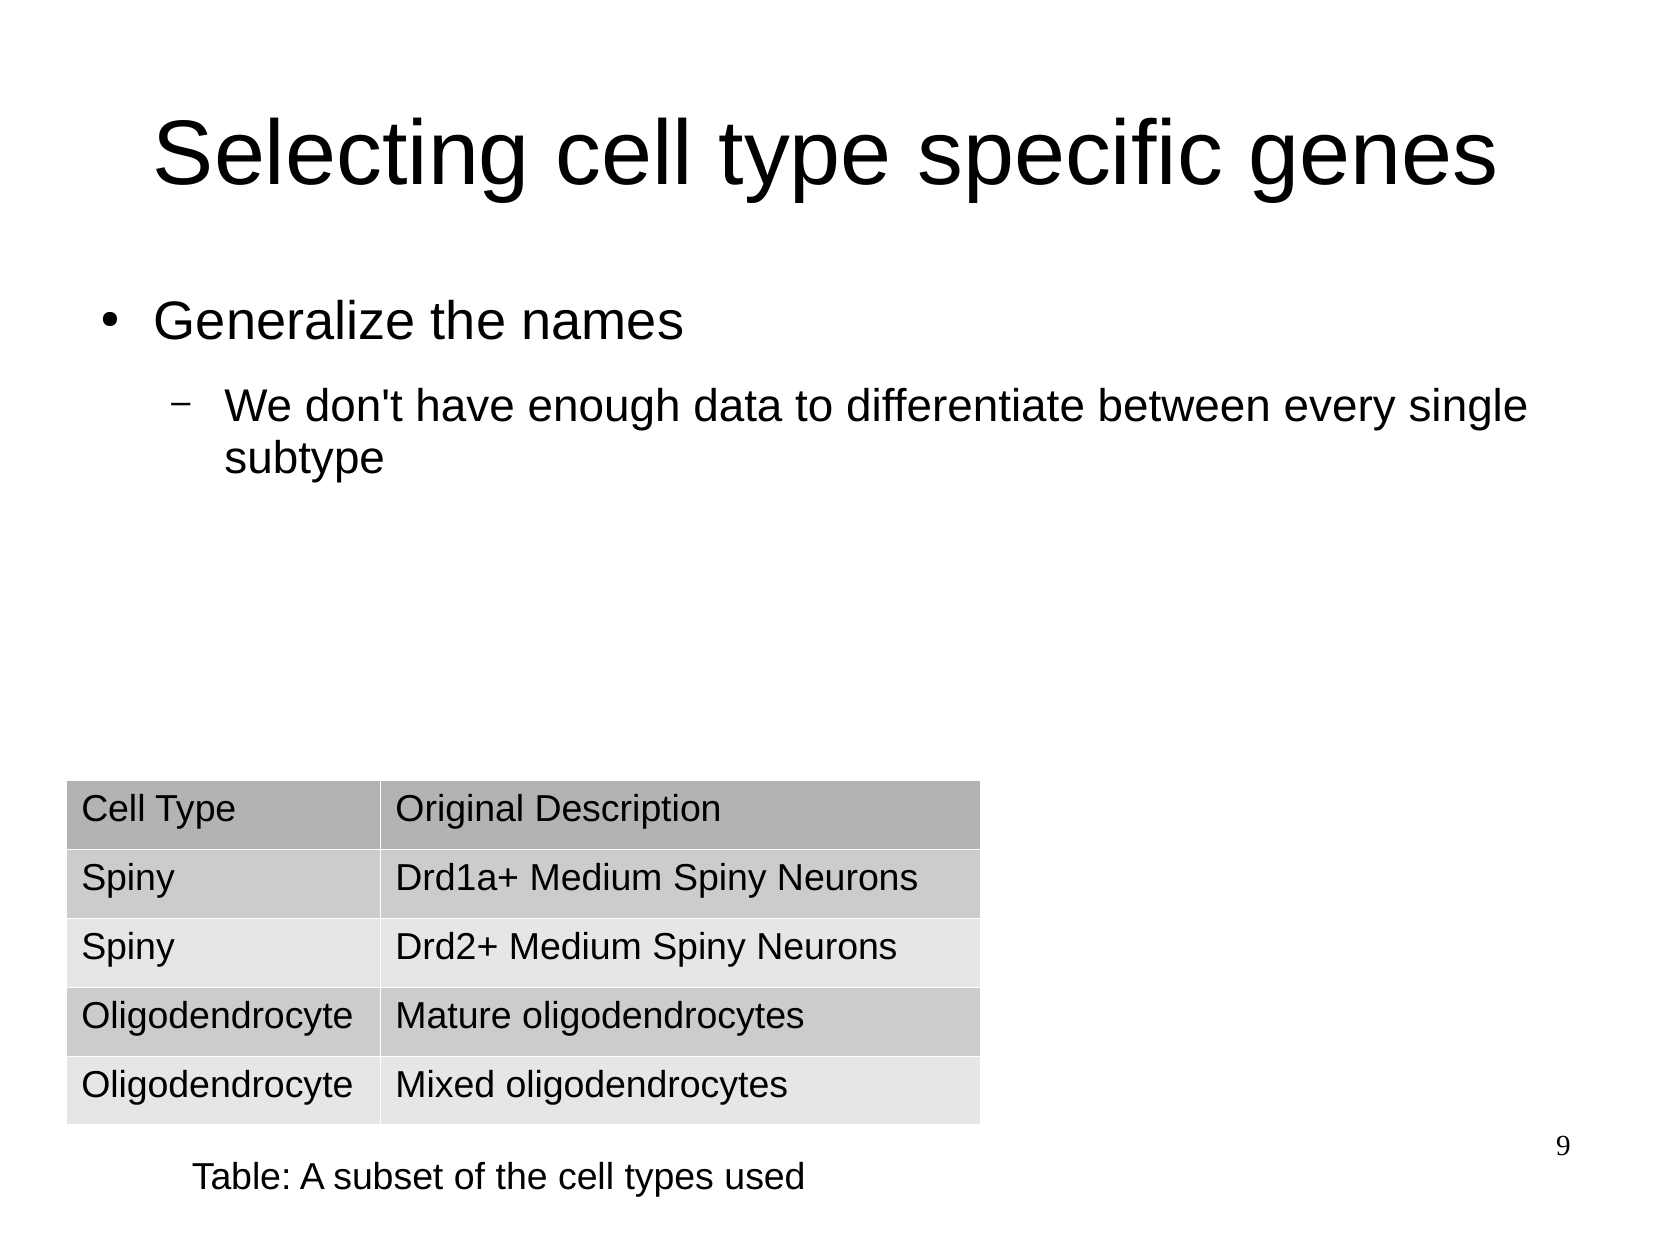

# Selecting cell type specific genes
Generalize the names
We don't have enough data to differentiate between every single subtype
| Cell Type | Original Description |
| --- | --- |
| Spiny | Drd1a+ Medium Spiny Neurons |
| Spiny | Drd2+ Medium Spiny Neurons |
| Oligodendrocyte | Mature oligodendrocytes |
| Oligodendrocyte | Mixed oligodendrocytes |
9
Table: A subset of the cell types used